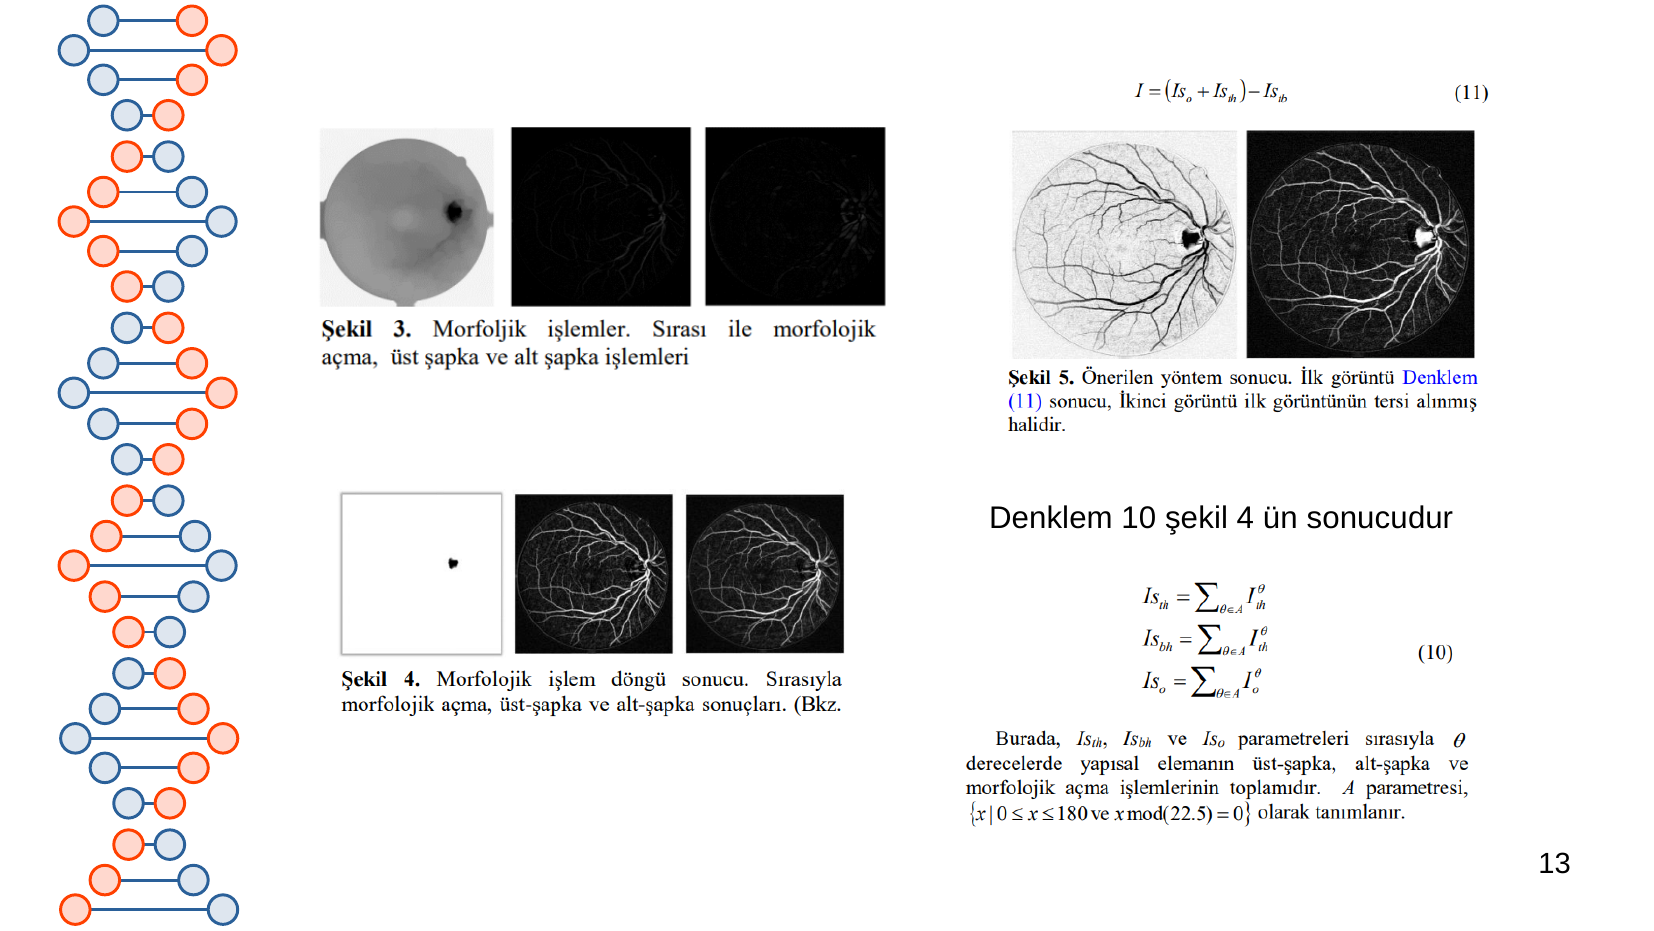

Denklem 10 şekil 4 ün sonucudur
13